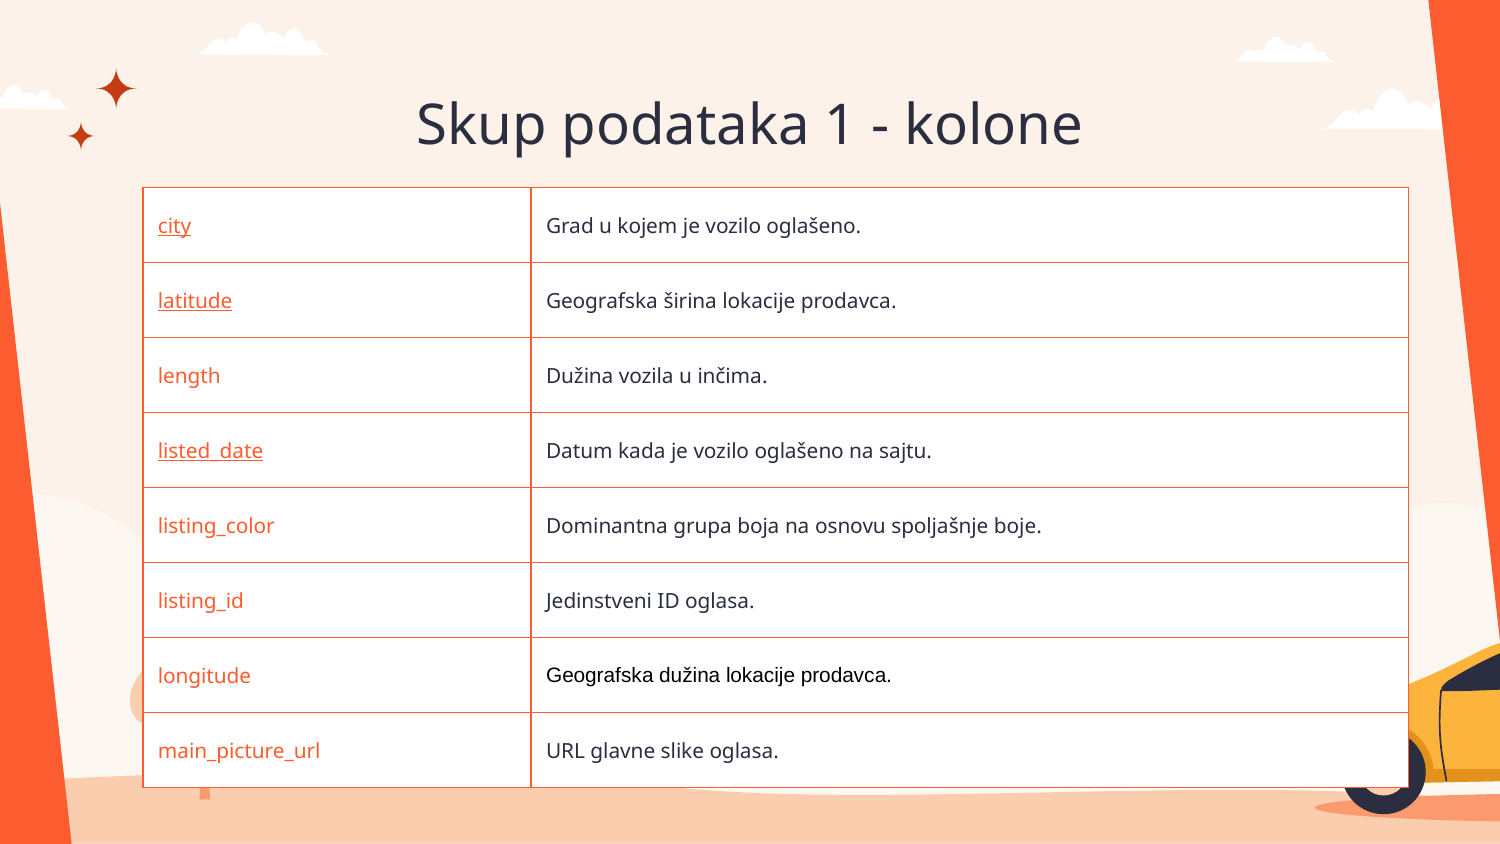

# Skup podataka 1 - kolone
| city | Grad u kojem je vozilo oglašeno. |
| --- | --- |
| latitude | Geografska širina lokacije prodavca. |
| length | Dužina vozila u inčima. |
| listed\_date | Datum kada je vozilo oglašeno na sajtu. |
| listing\_color | Dominantna grupa boja na osnovu spoljašnje boje. |
| listing\_id | Jedinstveni ID oglasa. |
| longitude | Geografska dužina lokacije prodavca. |
| main\_picture\_url | URL glavne slike oglasa. |